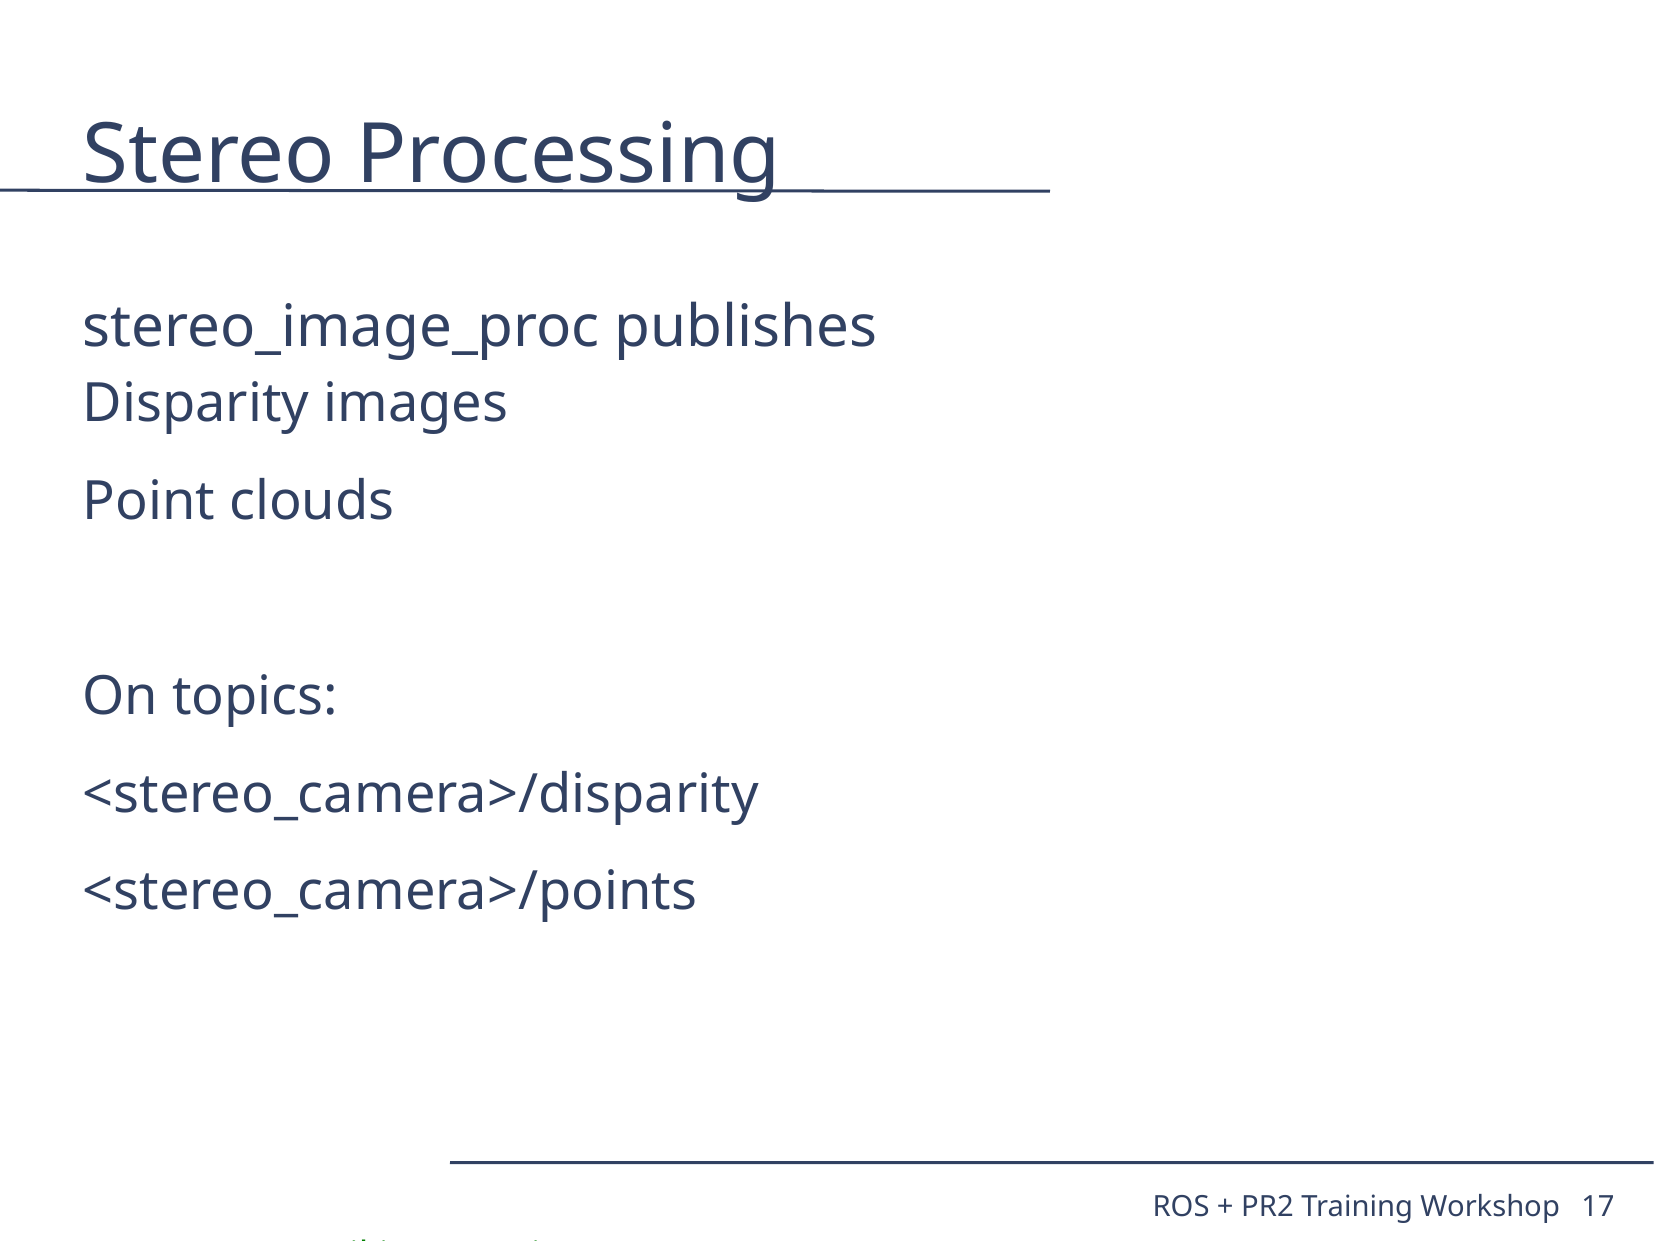

# Stereo Processing
stereo_image_proc publishes
Disparity images
Point clouds
On topics:
<stereo_camera>/disparity
<stereo_camera>/points
www.ros.org/wiki/stereo_image_proc